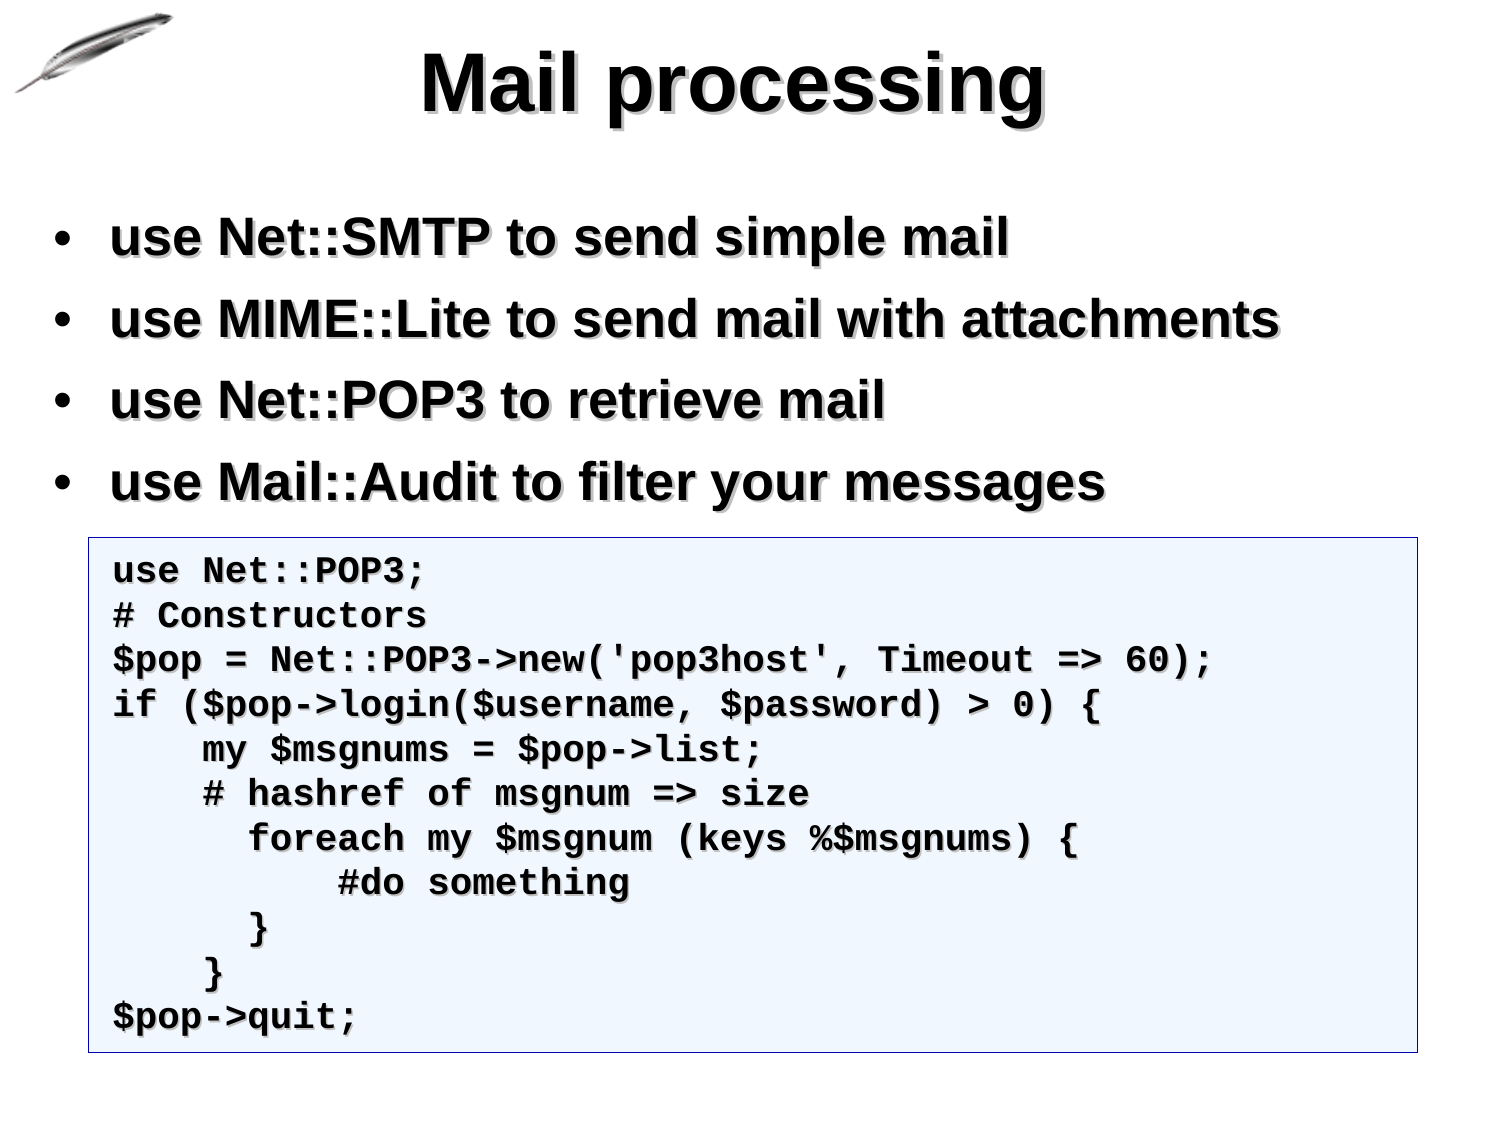

# Mail processing
use Net::SMTP to send simple mail
use MIME::Lite to send mail with attachments
use Net::POP3 to retrieve mail
use Mail::Audit to filter your messages
use Net::POP3;
# Constructors
$pop = Net::POP3->new('pop3host', Timeout => 60);
if ($pop->login($username, $password) > 0) {
 my $msgnums = $pop->list;
 # hashref of msgnum => size
 foreach my $msgnum (keys %$msgnums) {
 #do something
 }
 }
$pop->quit;